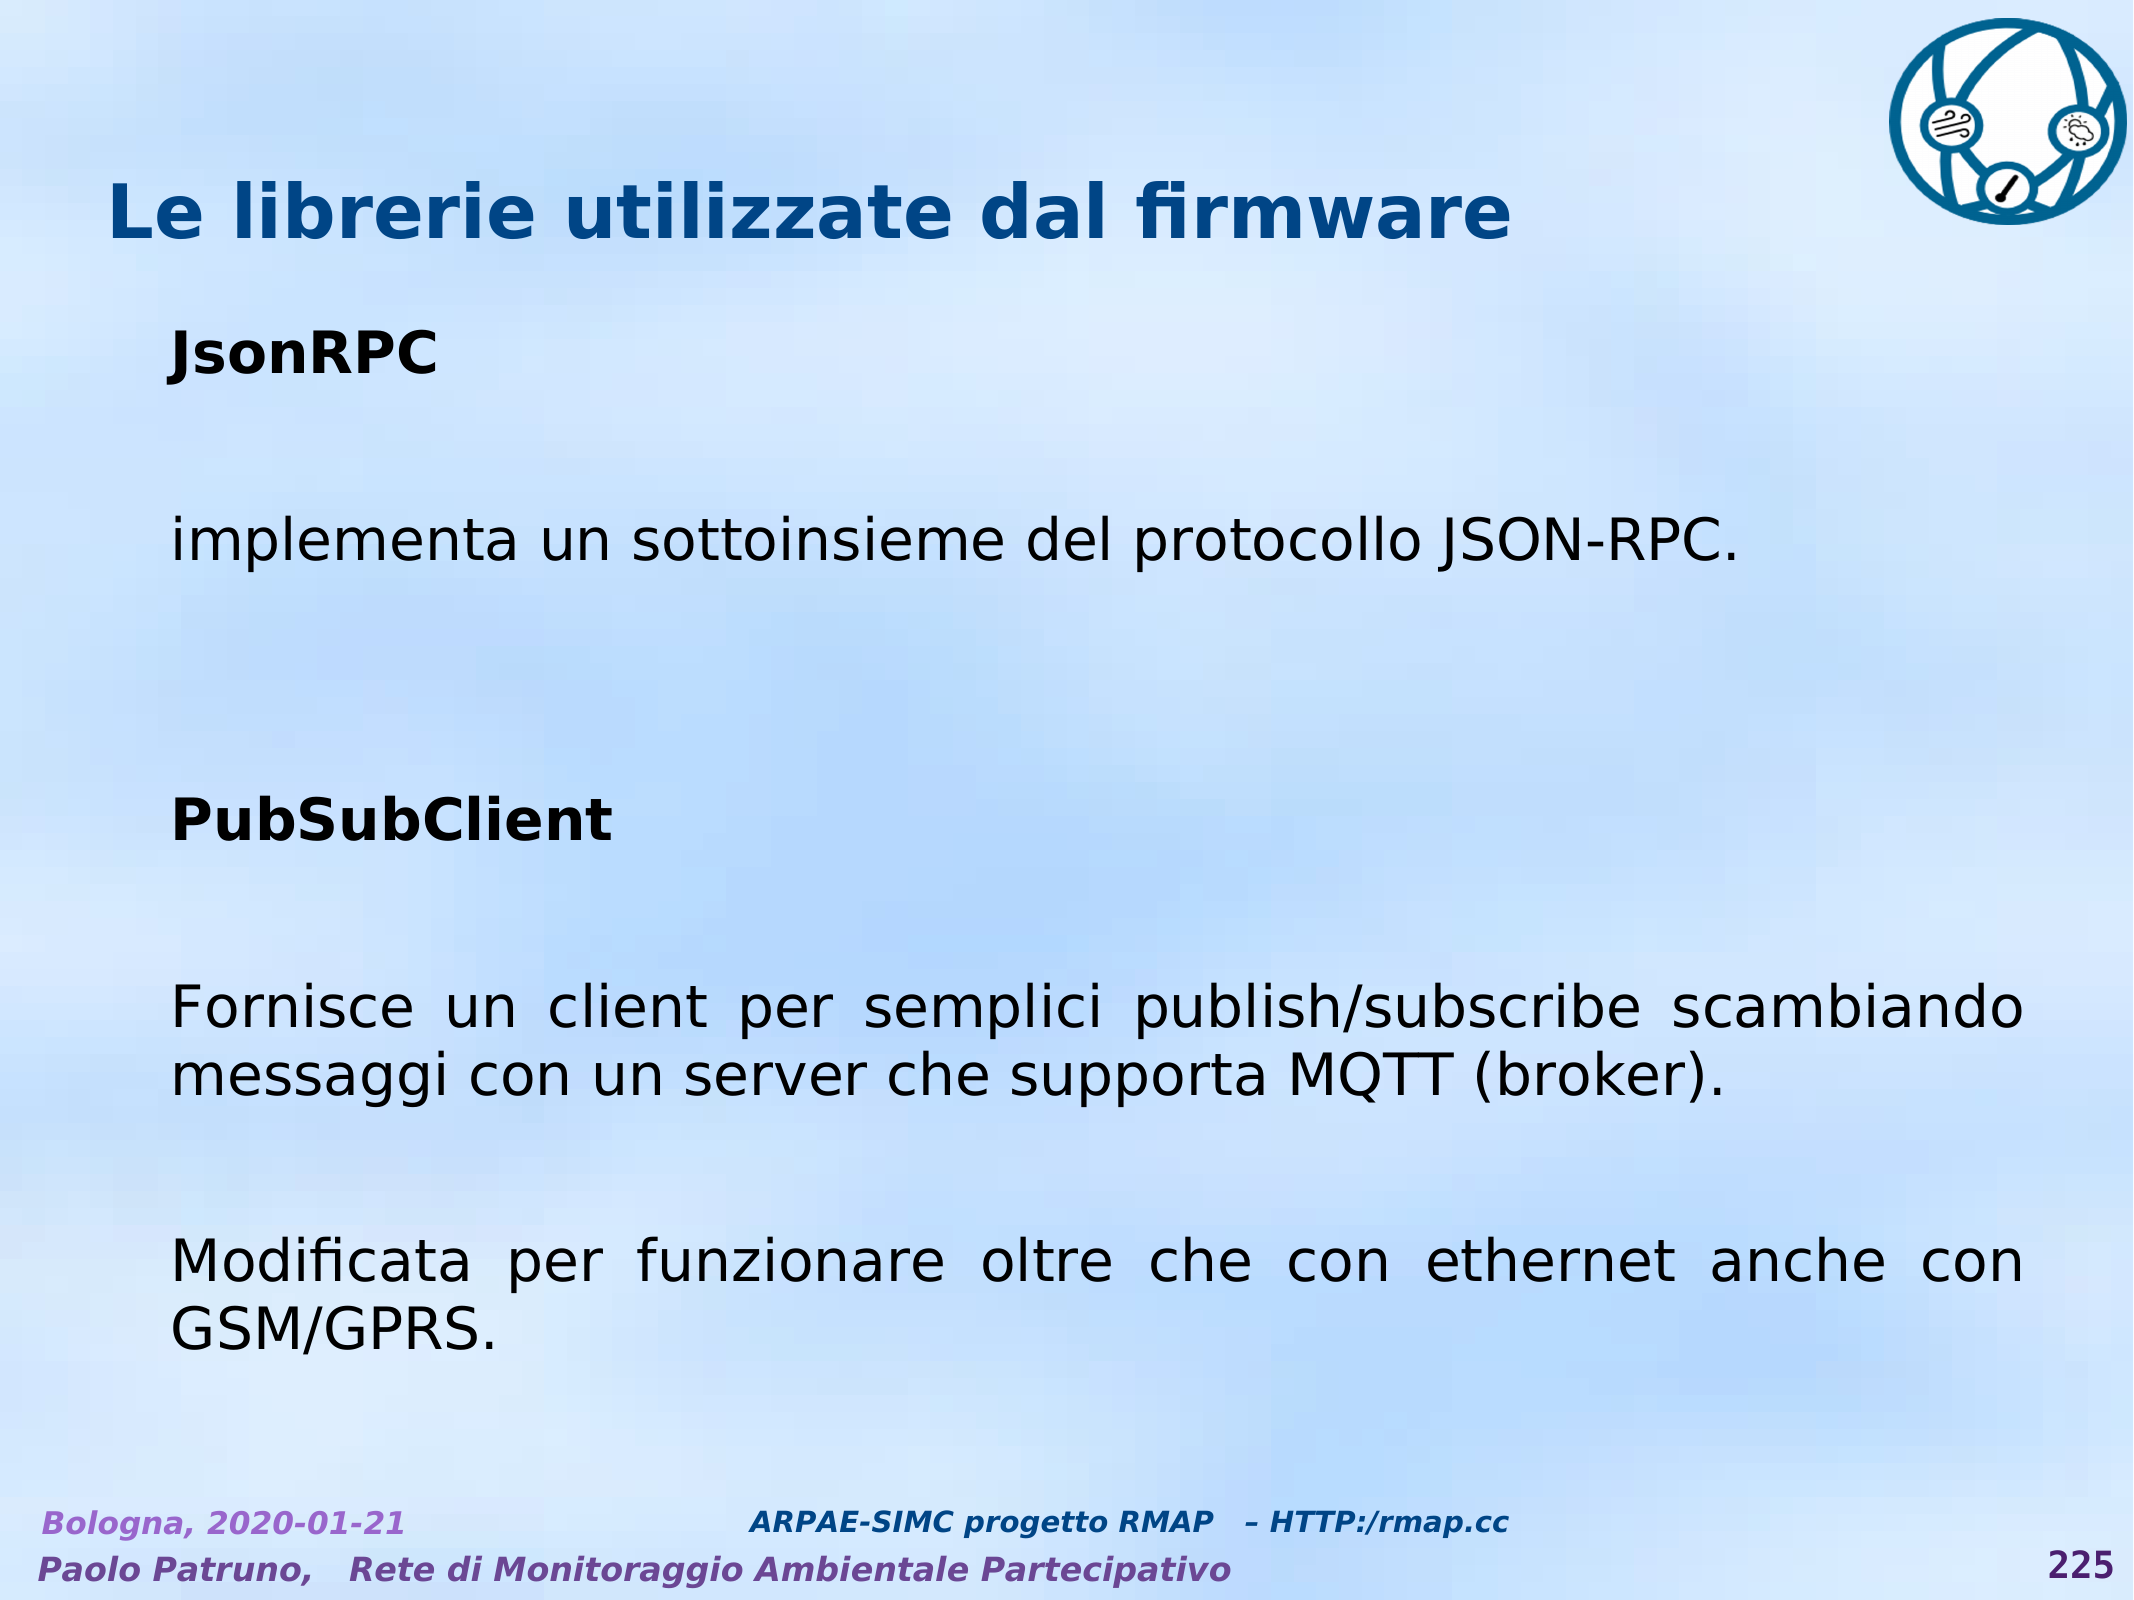

# Le librerie utilizzate dal firmware
JsonRPC
implementa un sottoinsieme del protocollo JSON-RPC.
PubSubClient
Fornisce un client per semplici publish/subscribe scambiando messaggi con un server che supporta MQTT (broker).
Modificata per funzionare oltre che con ethernet anche con GSM/GPRS.